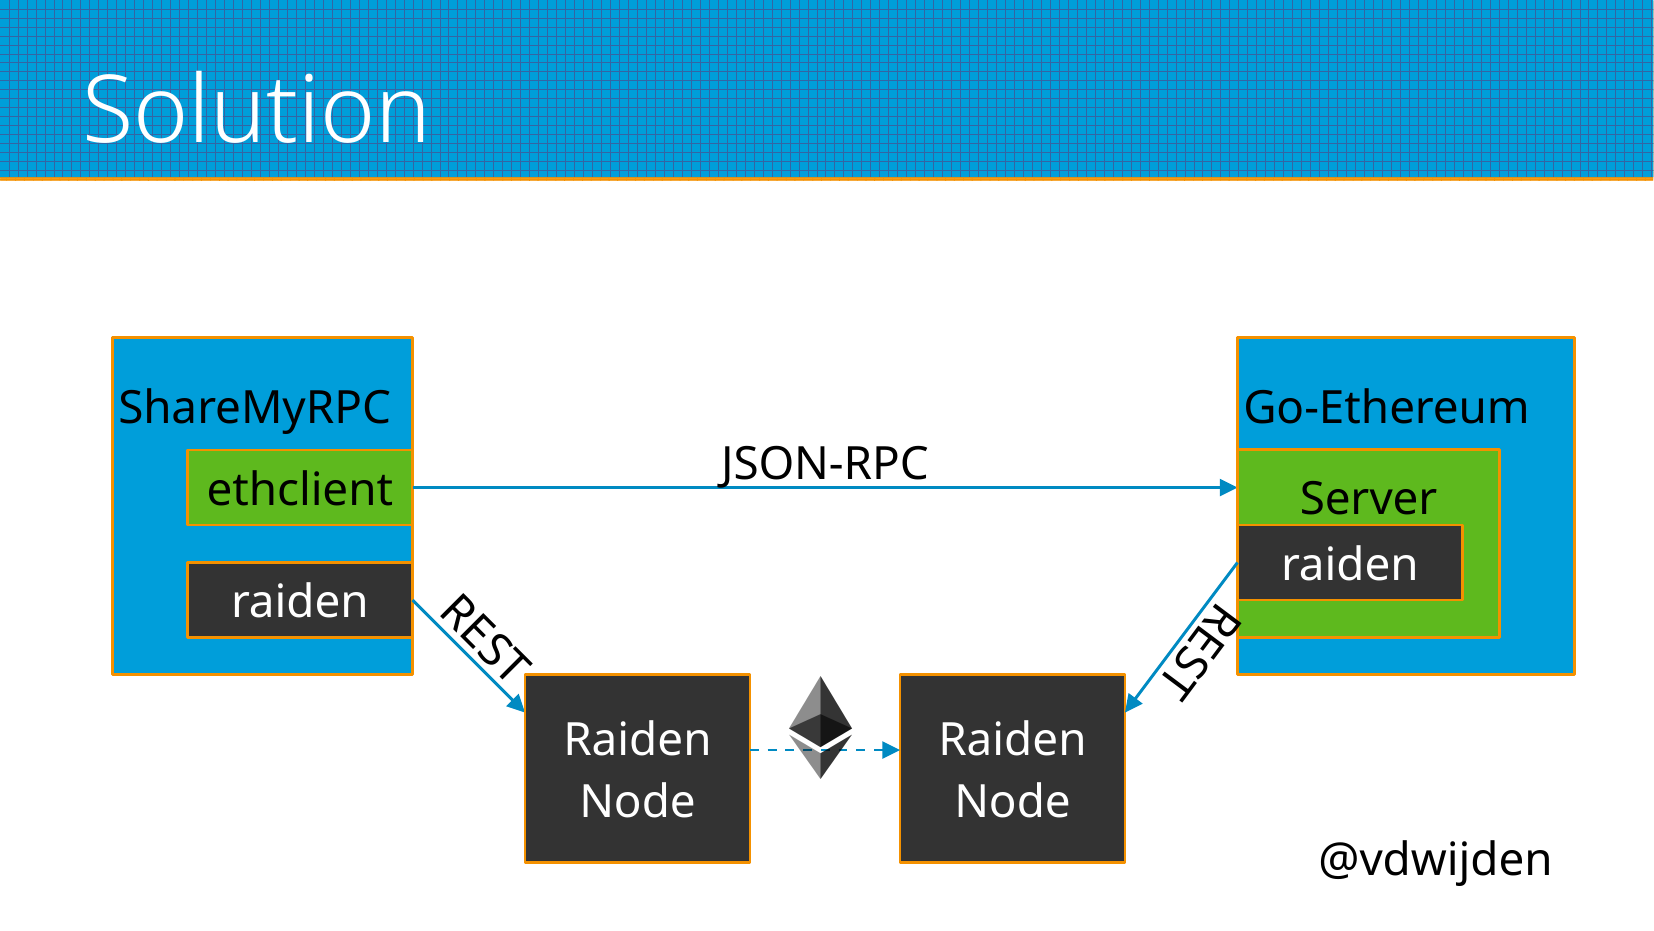

# Solution
ShareMyRPC
Go-Ethereum
ethclient
Server
JSON-RPC
raiden
raiden
REST
REST
Raiden
Node
Raiden
Node
@vdwijden